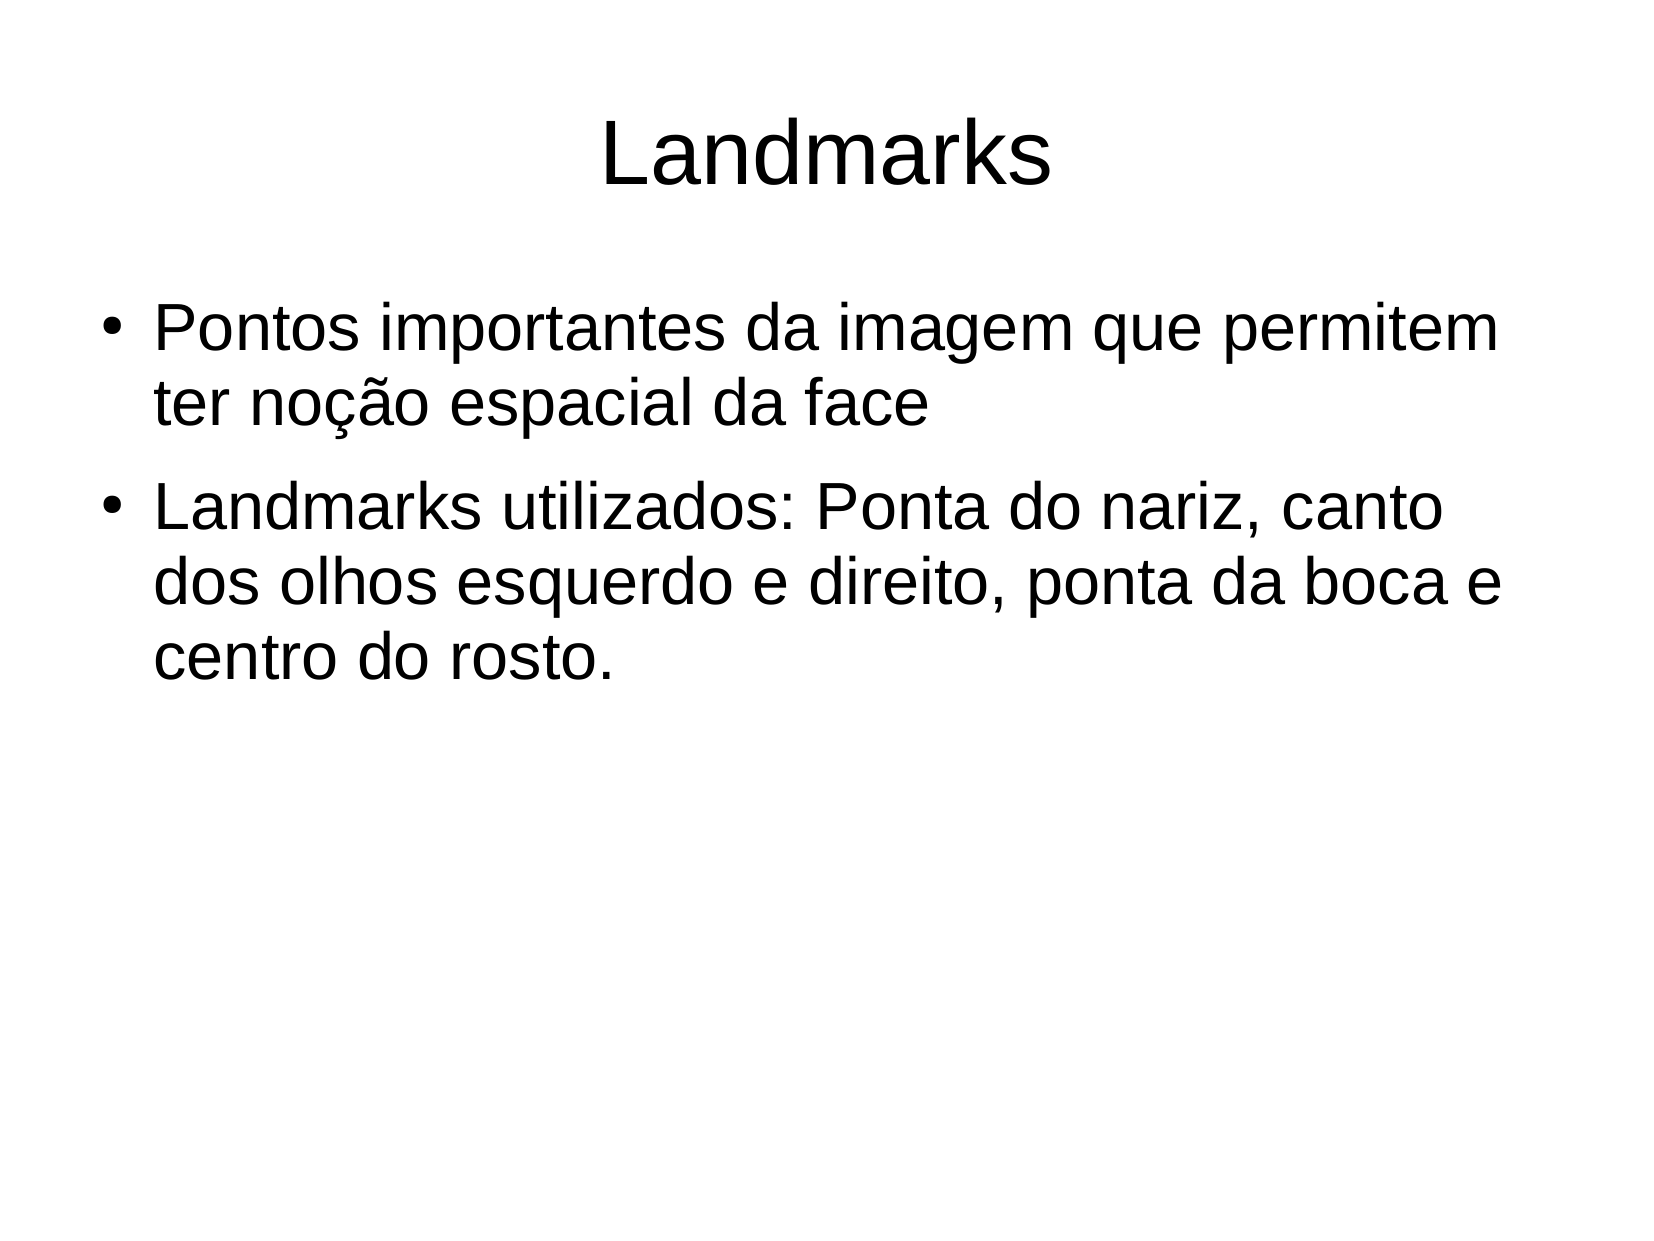

# Landmarks
Pontos importantes da imagem que permitem ter noção espacial da face
Landmarks utilizados: Ponta do nariz, canto dos olhos esquerdo e direito, ponta da boca e centro do rosto.